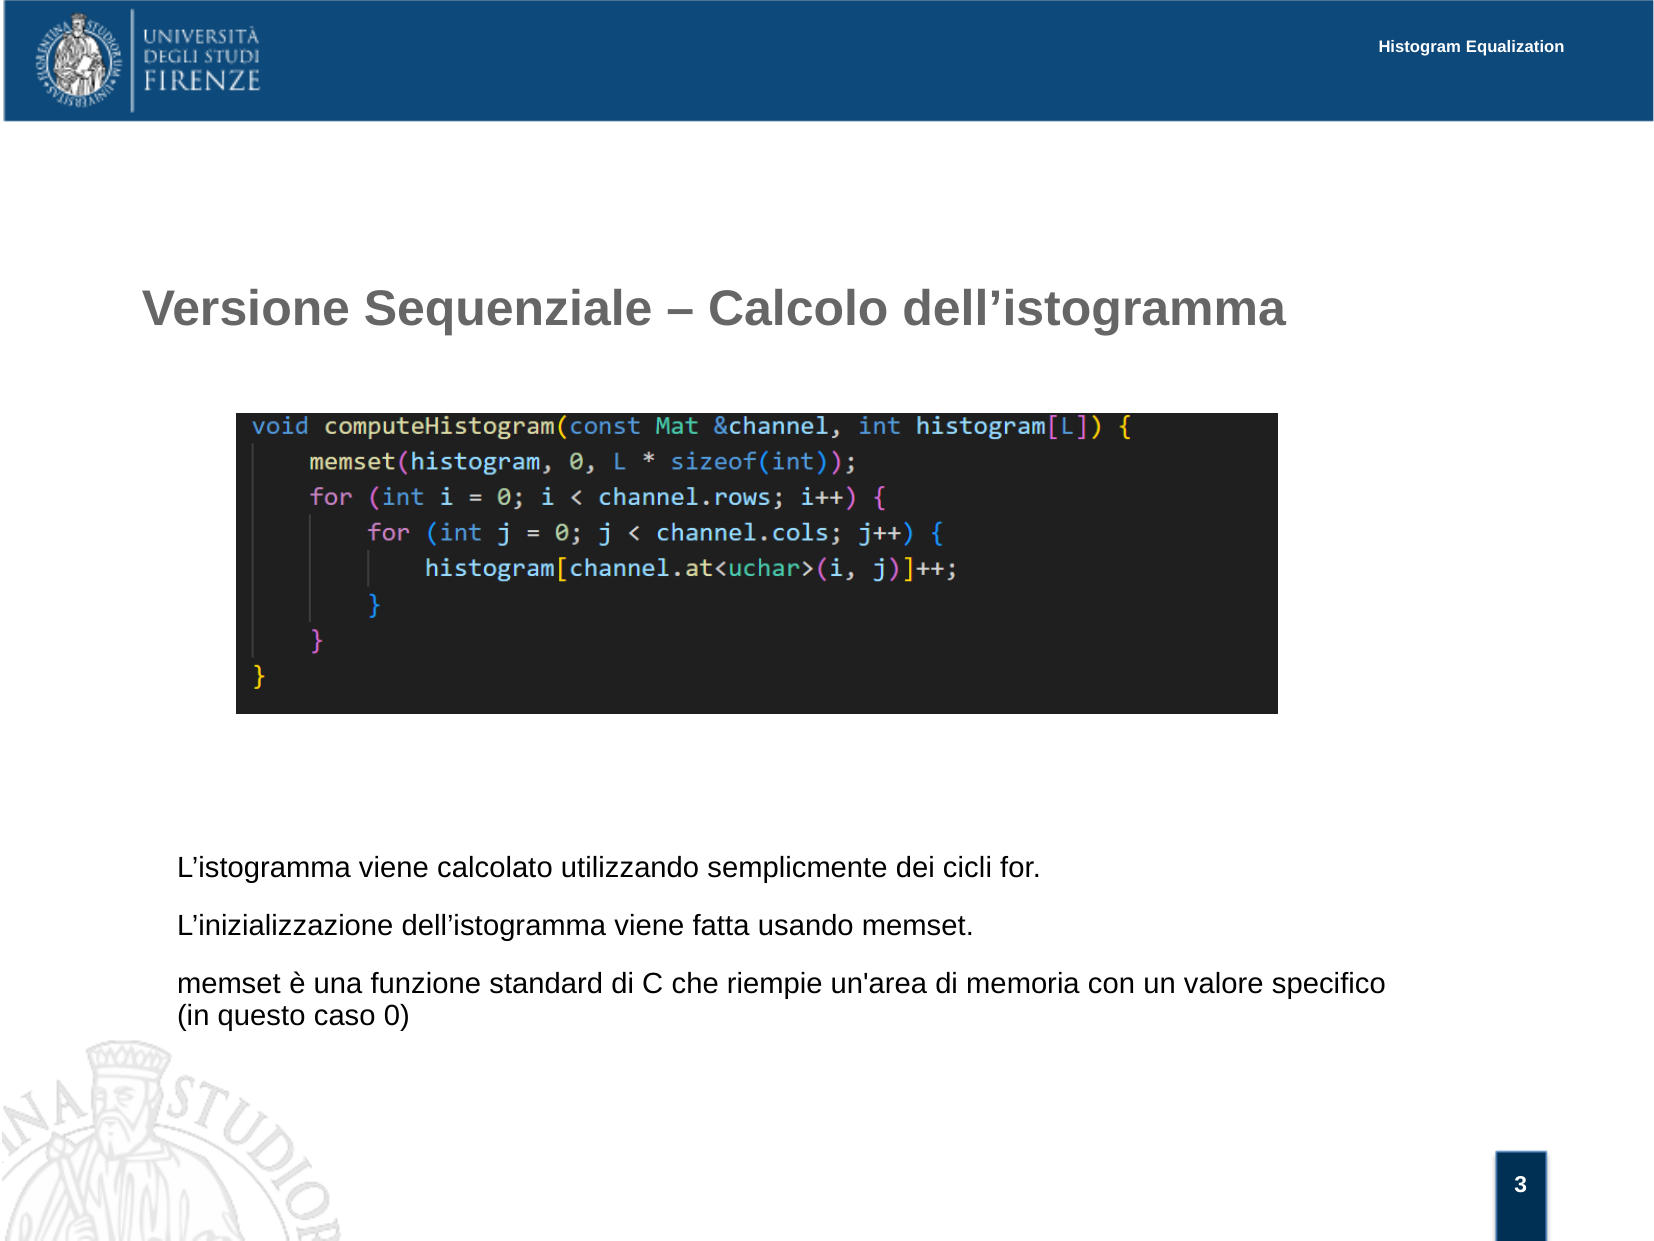

Histogram Equalization
Versione Sequenziale – Calcolo dell’istogramma
L’istogramma viene calcolato utilizzando semplicmente dei cicli for.
L’inizializzazione dell’istogramma viene fatta usando memset.
memset è una funzione standard di C che riempie un'area di memoria con un valore specifico (in questo caso 0)
3